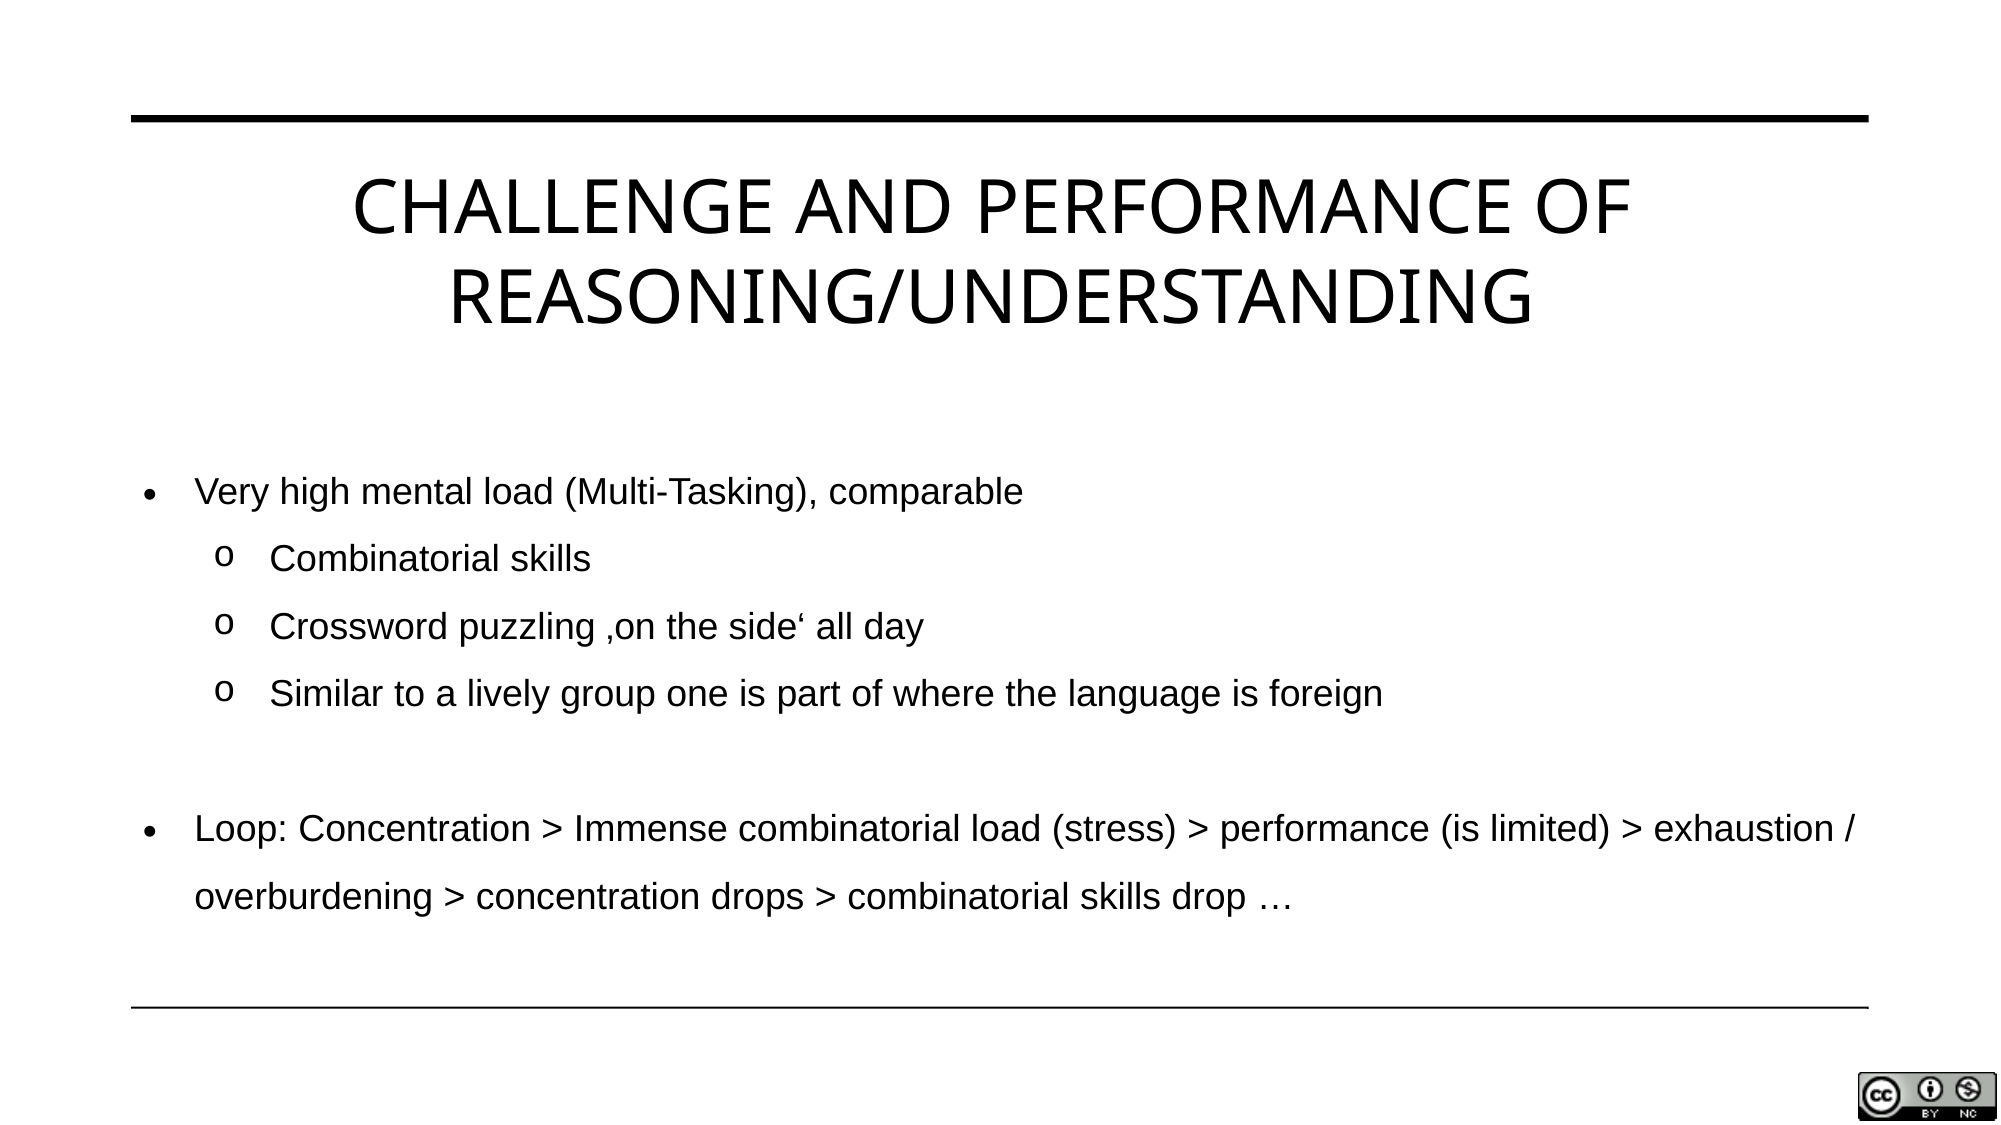

# CHALLENGE AND PERFORMANCE OF REASONING/UNDERSTANDING
Very high mental load (Multi-Tasking), comparable
Combinatorial skills
Crossword puzzling ‚on the side‘ all day
Similar to a lively group one is part of where the language is foreign
Loop: Concentration > Immense combinatorial load (stress) > performance (is limited) > exhaustion / overburdening > concentration drops > combinatorial skills drop …